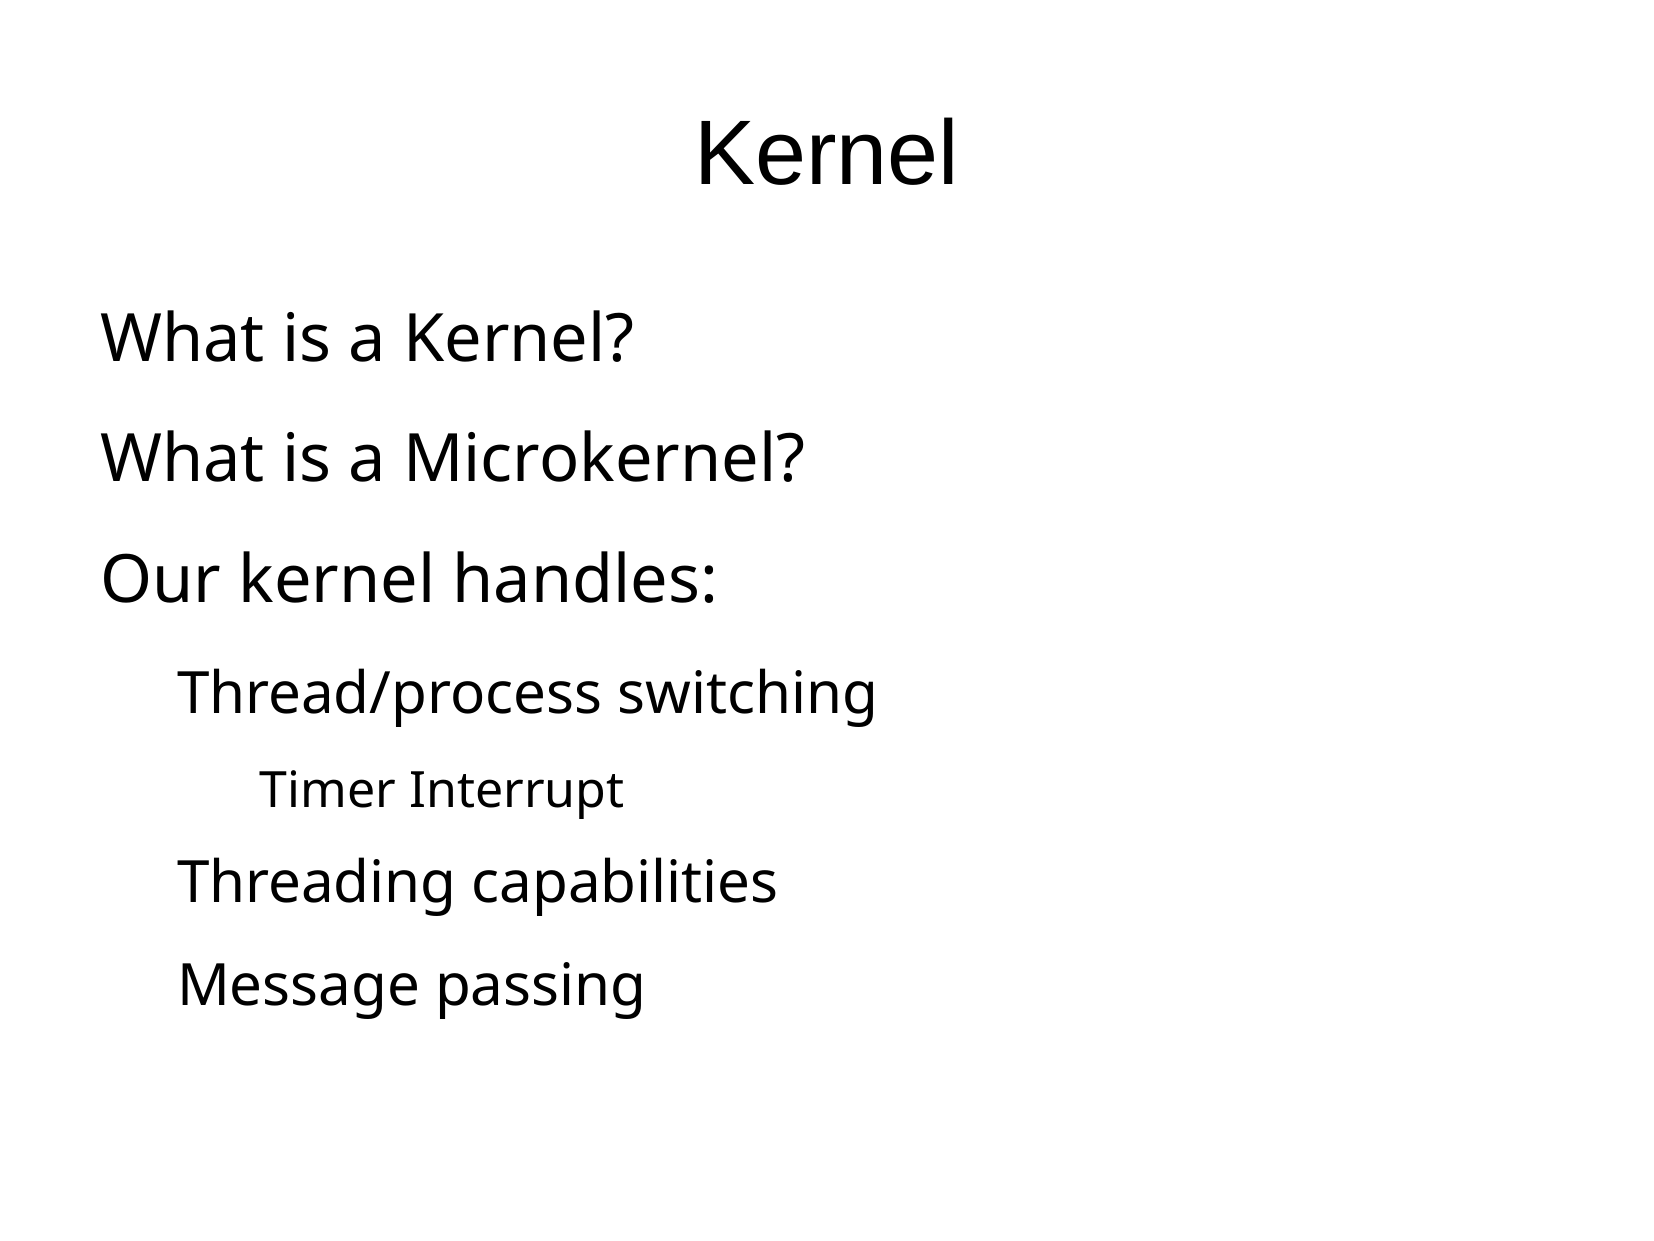

# Kernel
What is a Kernel?
What is a Microkernel?
Our kernel handles:
Thread/process switching
Timer Interrupt
Threading capabilities
Message passing